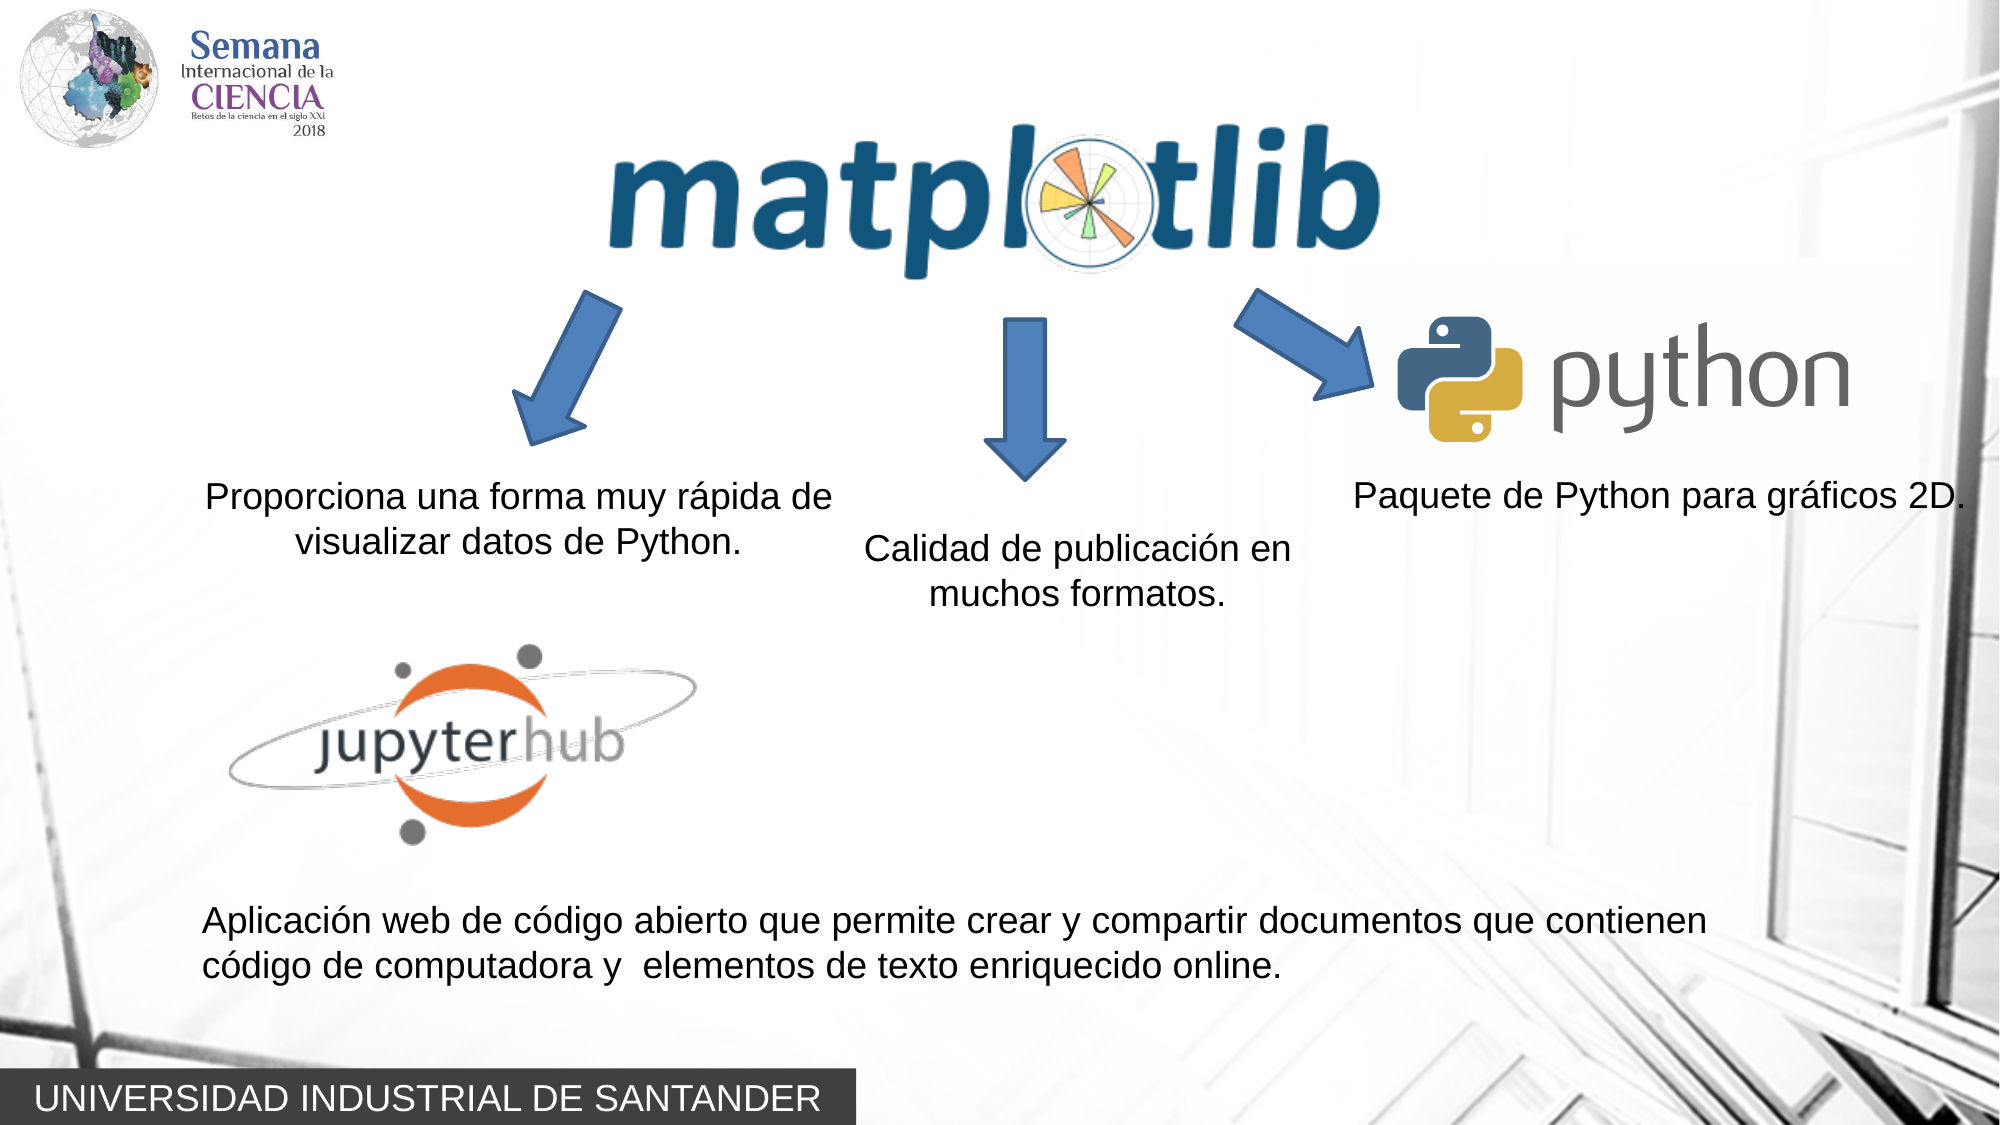

Paquete de Python para gráficos 2D.
Proporciona una forma muy rápida de visualizar datos de Python.
Calidad de publicación en
 muchos formatos.
Aplicación web de código abierto que permite crear y compartir documentos que contienen código de computadora y elementos de texto enriquecido online.
UNIVERSIDAD INDUSTRIAL DE SANTANDER